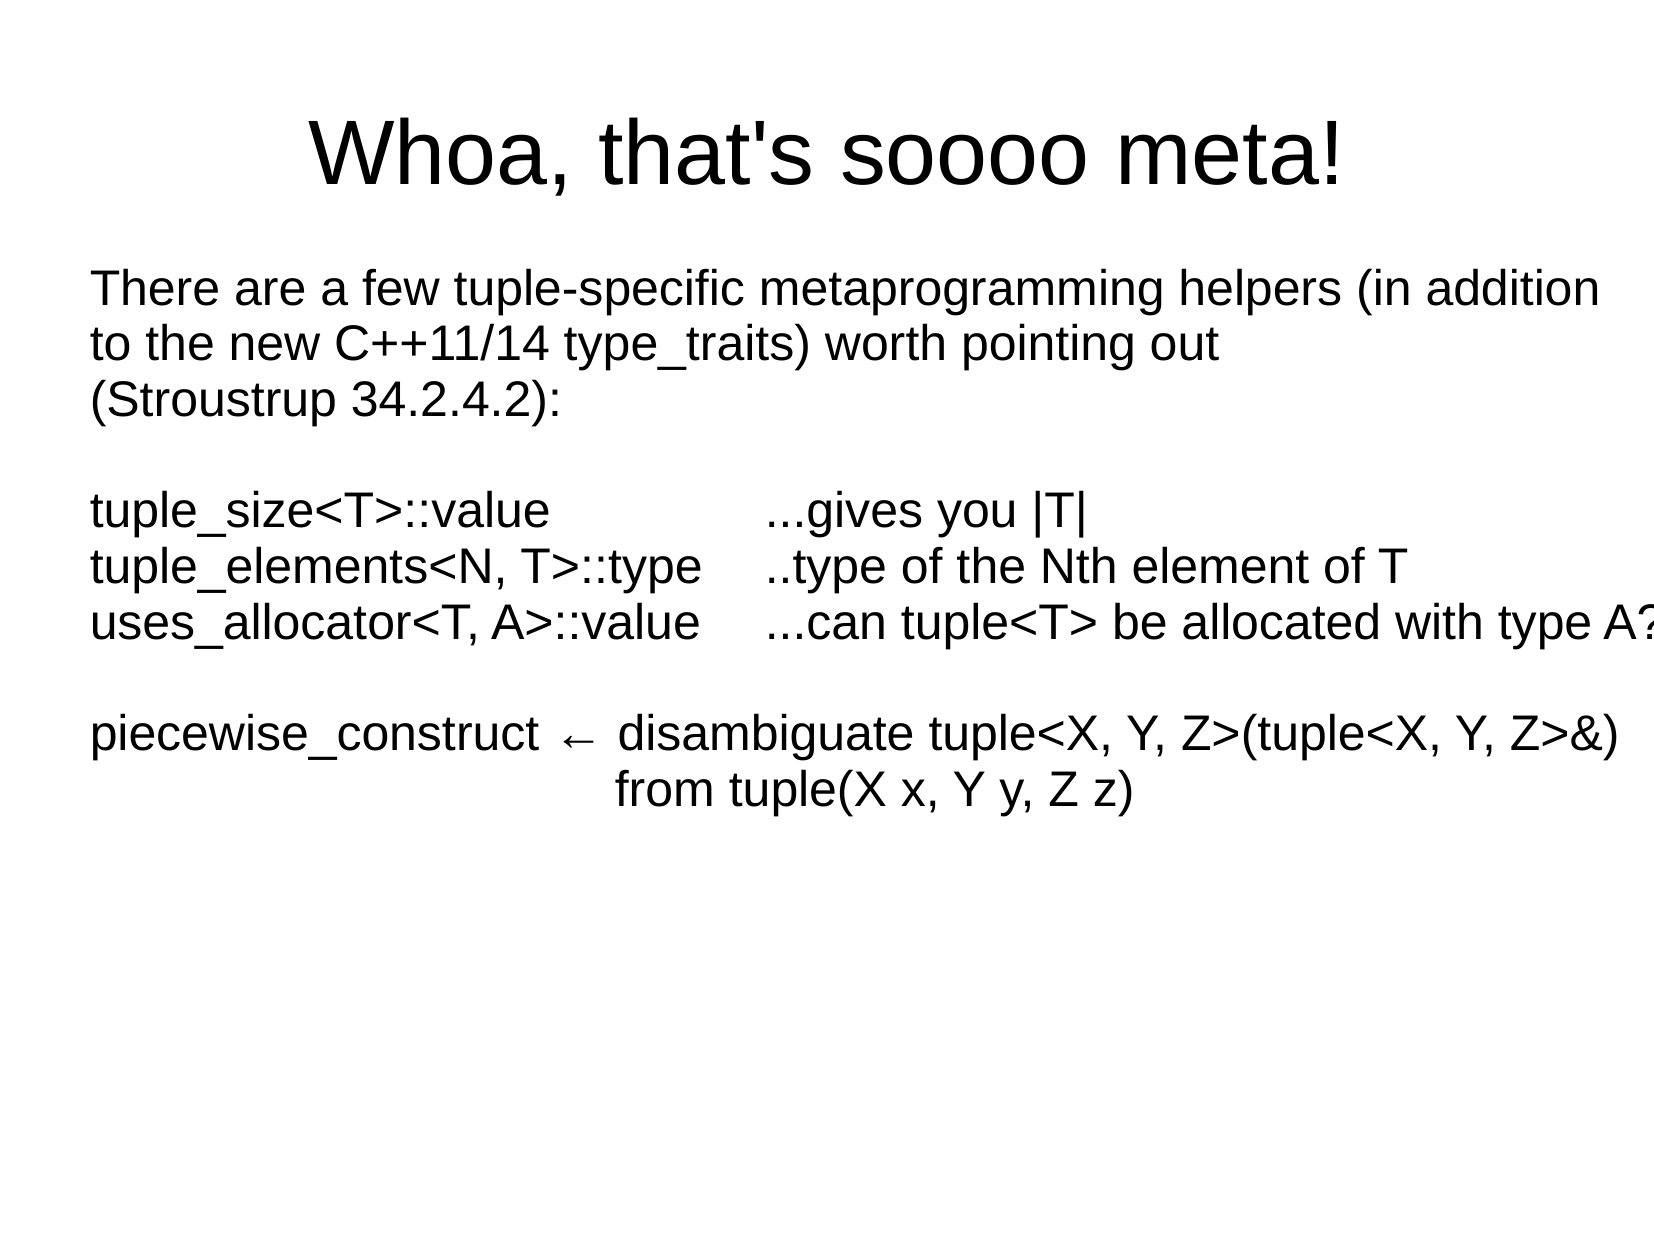

# Whoa, that's soooo meta!
There are a few tuple-specific metaprogramming helpers (in addition
to the new C++11/14 type_traits) worth pointing out
(Stroustrup 34.2.4.2):
tuple_size<T>::value			...gives you |T|
tuple_elements<N, T>::type	..type of the Nth element of T
uses_allocator<T, A>::value	...can tuple<T> be allocated with type A?
piecewise_construct	 ← disambiguate tuple<X, Y, Z>(tuple<X, Y, Z>&)
							from tuple(X x, Y y, Z z)